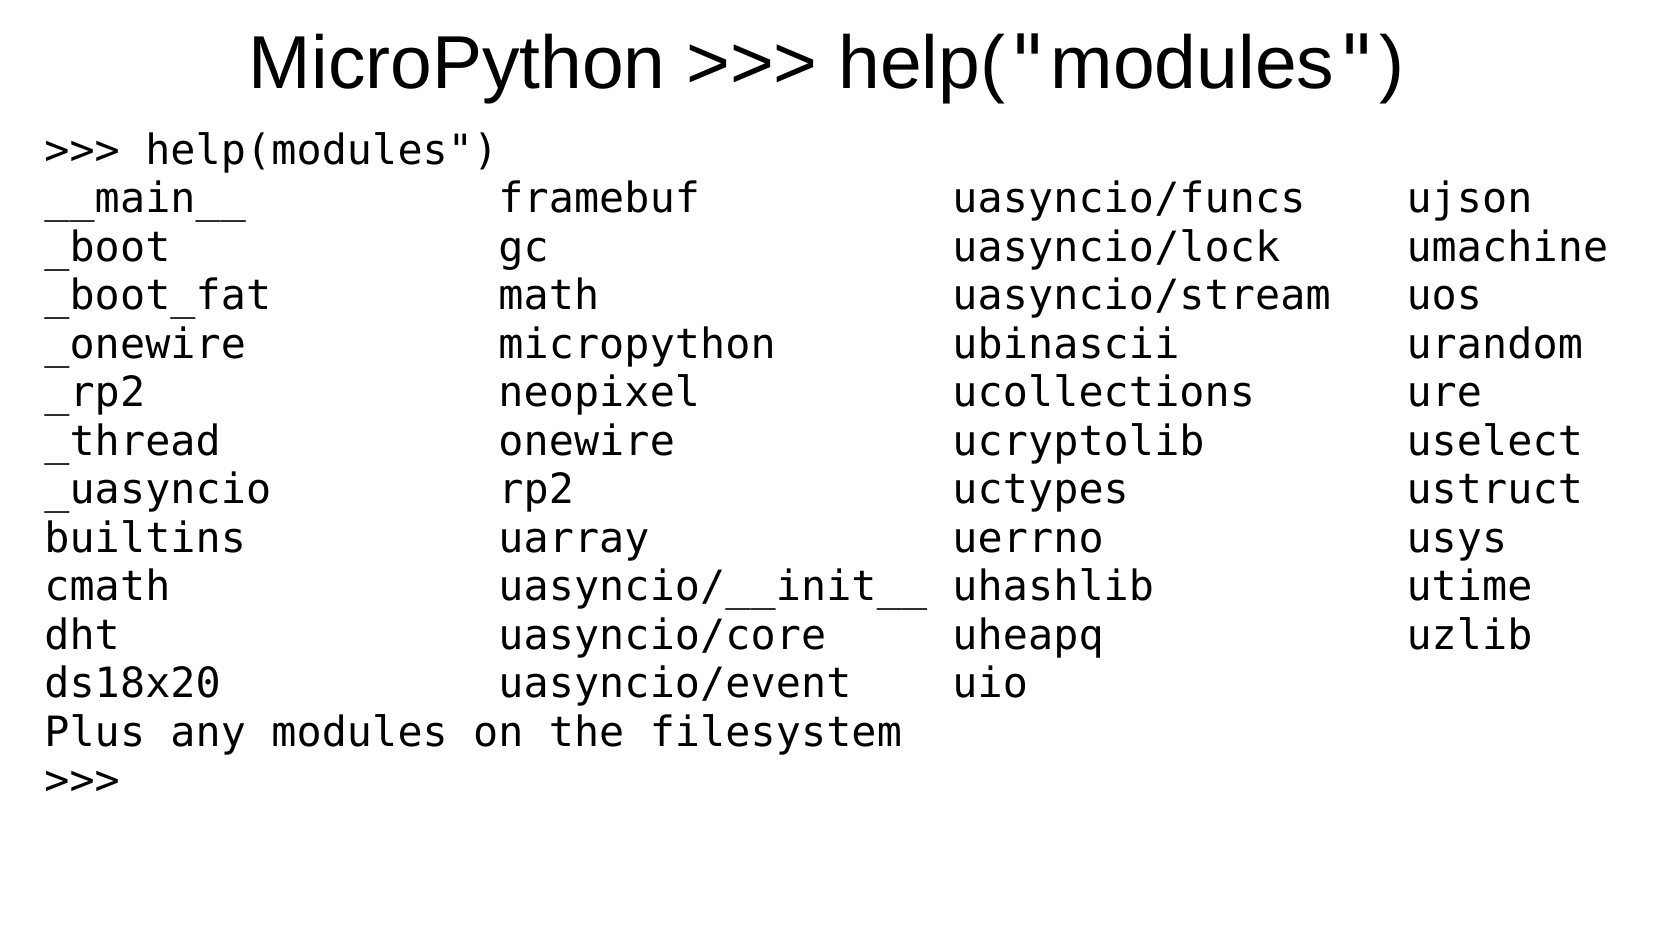

# MicroPython >>> help("modules")
>>> help(modules")
__main__ framebuf uasyncio/funcs ujson
_boot gc uasyncio/lock umachine
_boot_fat math uasyncio/stream uos
_onewire micropython ubinascii urandom
_rp2 neopixel ucollections ure
_thread onewire ucryptolib uselect
_uasyncio rp2 uctypes ustruct
builtins uarray uerrno usys
cmath uasyncio/__init__ uhashlib utime
dht uasyncio/core uheapq uzlib
ds18x20 uasyncio/event uio
Plus any modules on the filesystem
>>>